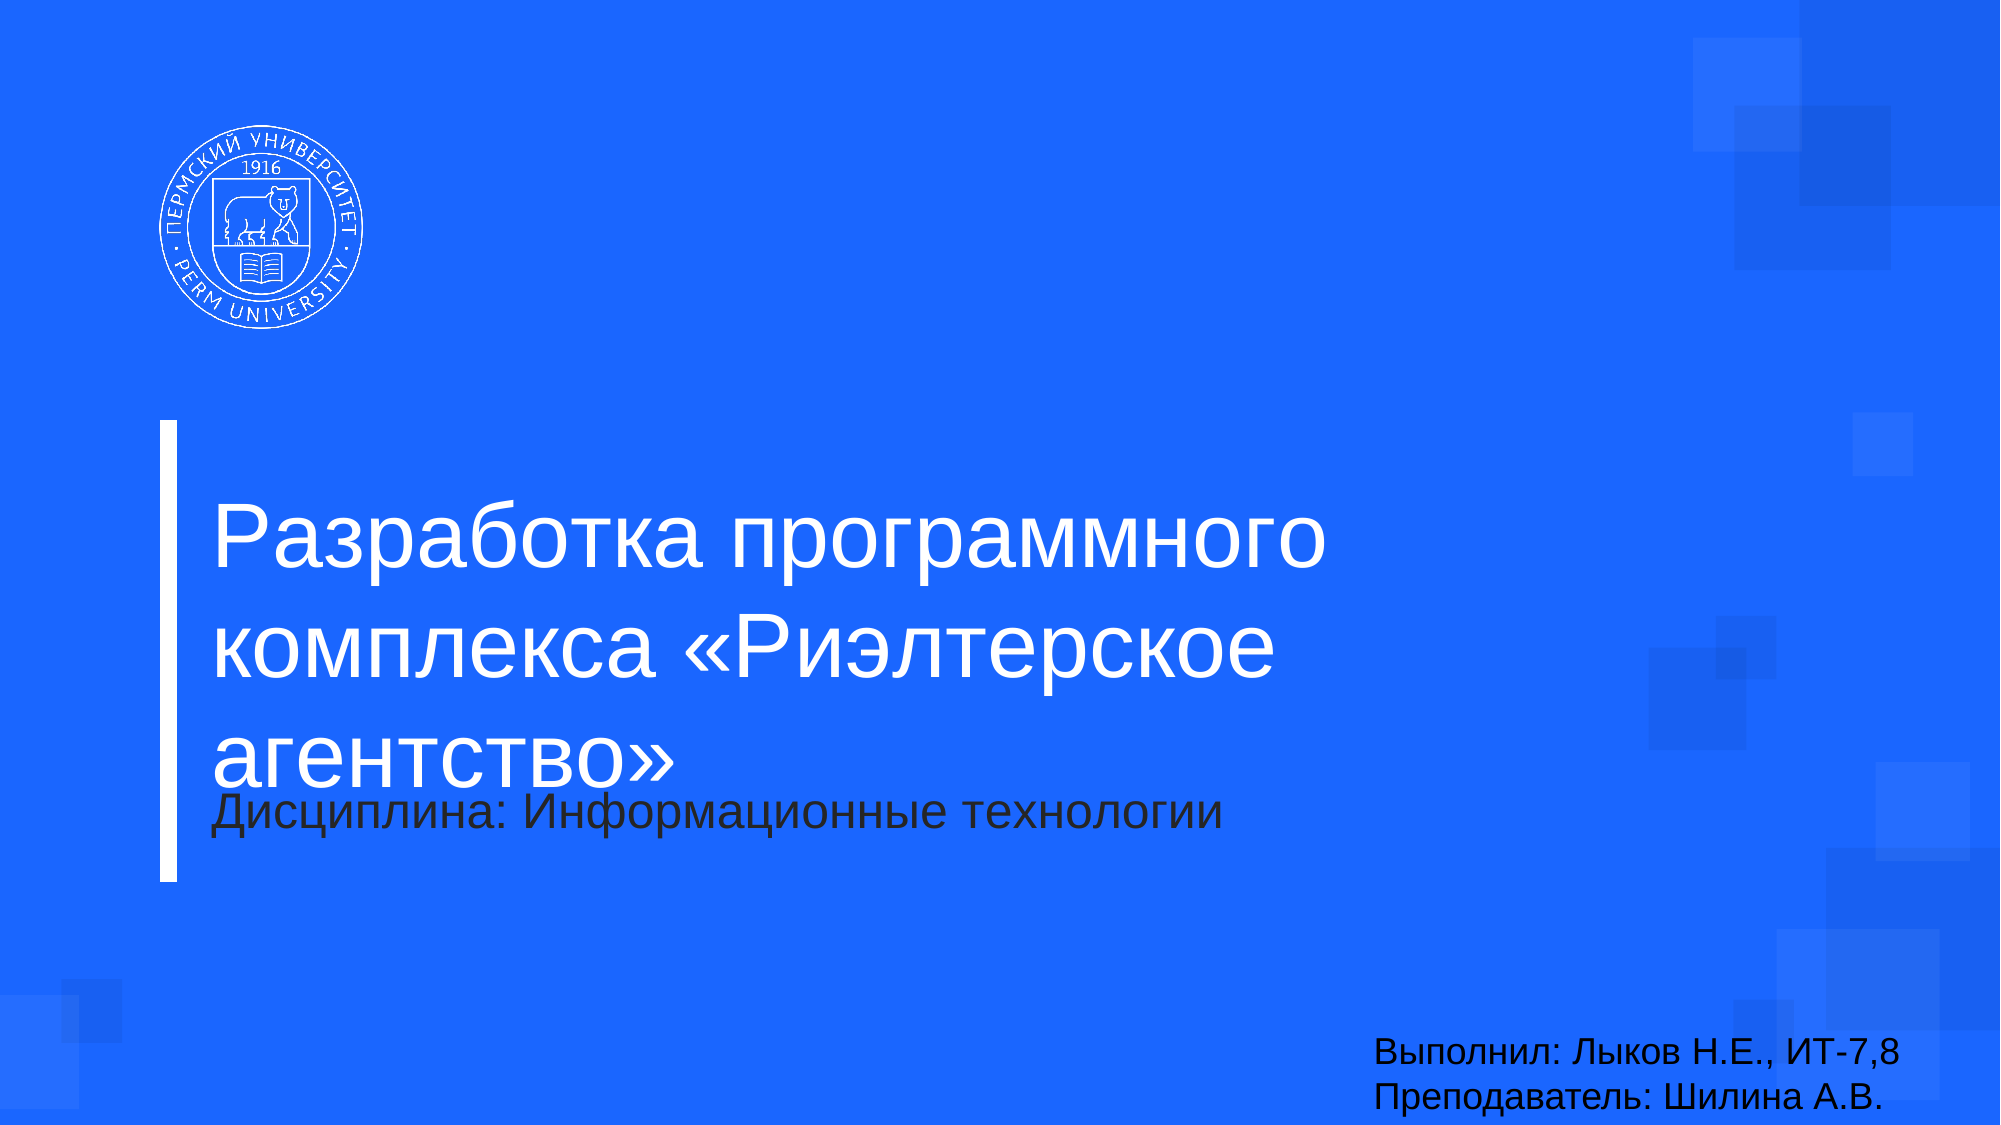

# Разработка программного комплекса «Риэлтерское агентство»
Дисциплина: Информационные технологии
Выполнил: Лыков Н.Е., ИТ-7,8
Преподаватель: Шилина А.В.